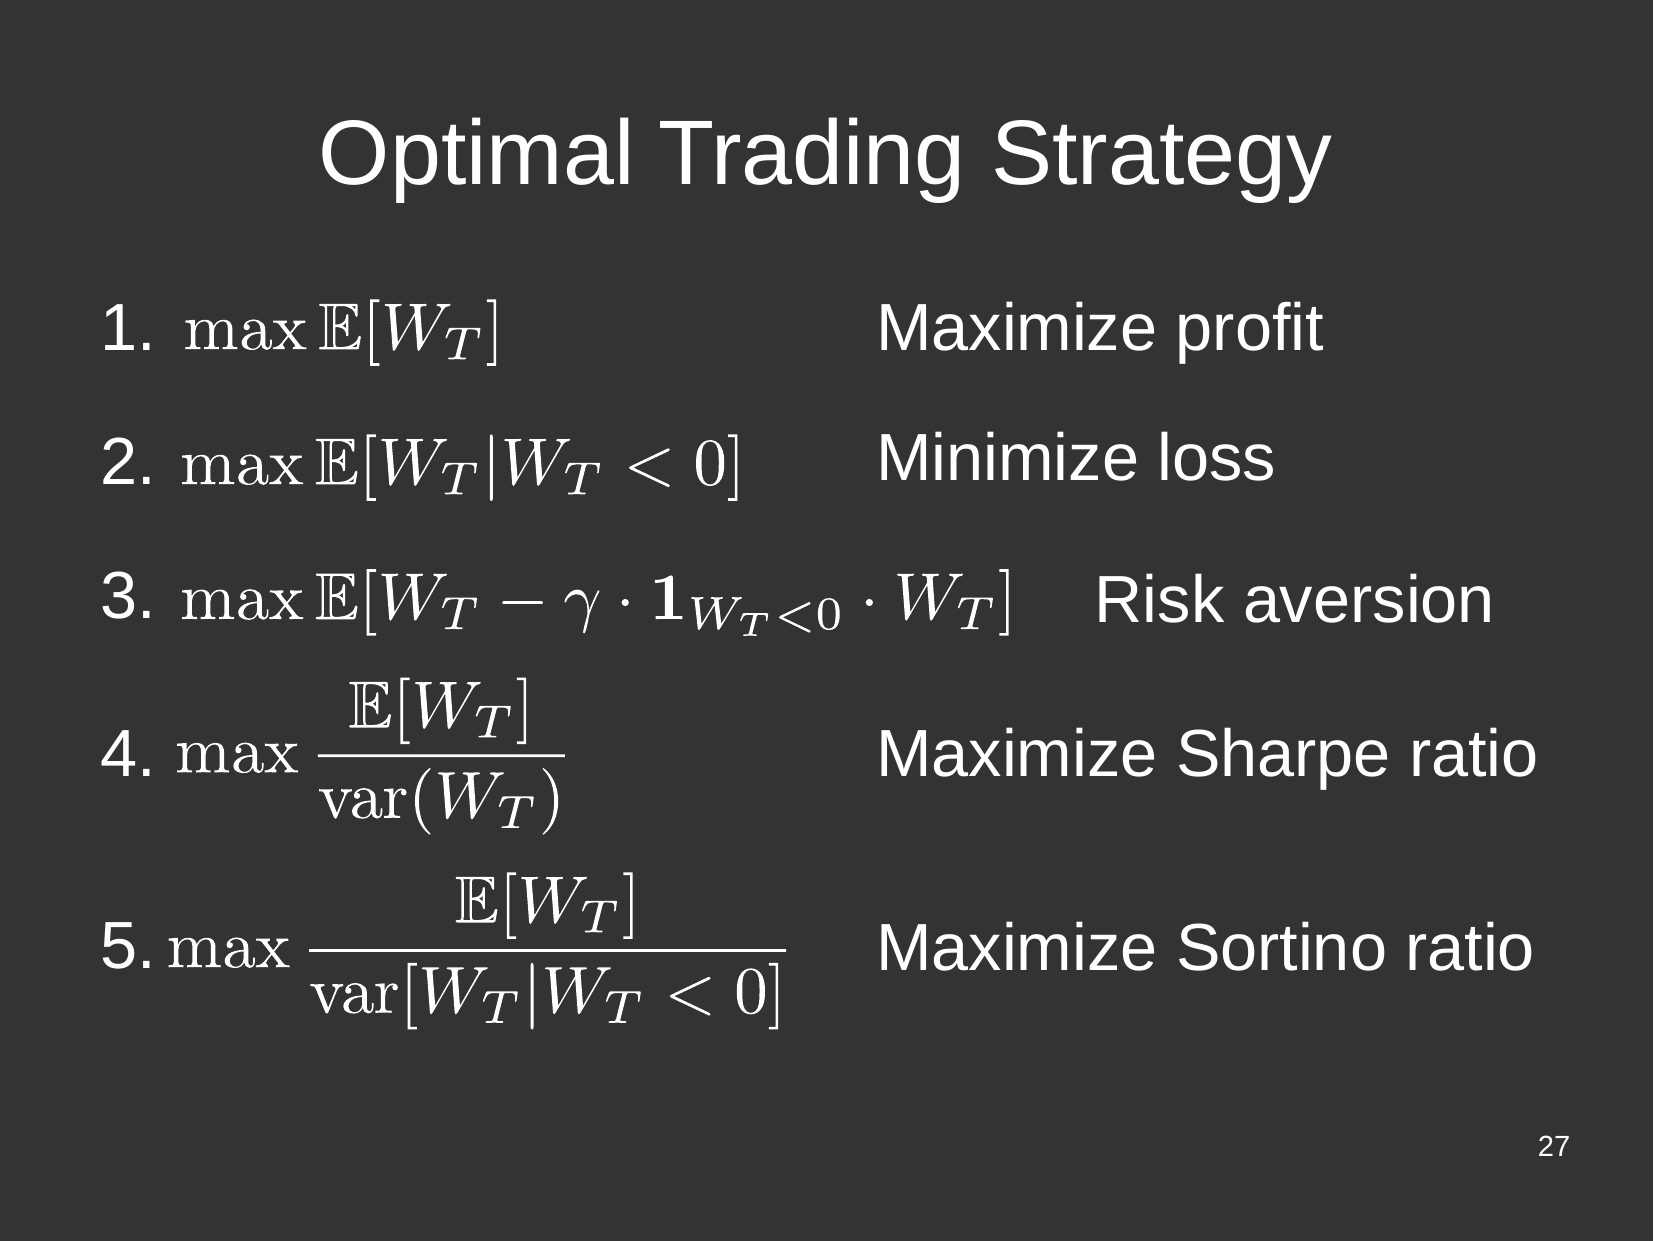

# Optimal Trading Strategy
Maximize profit
Minimize loss
Risk aversion
Maximize Sharpe ratio
Maximize Sortino ratio
27